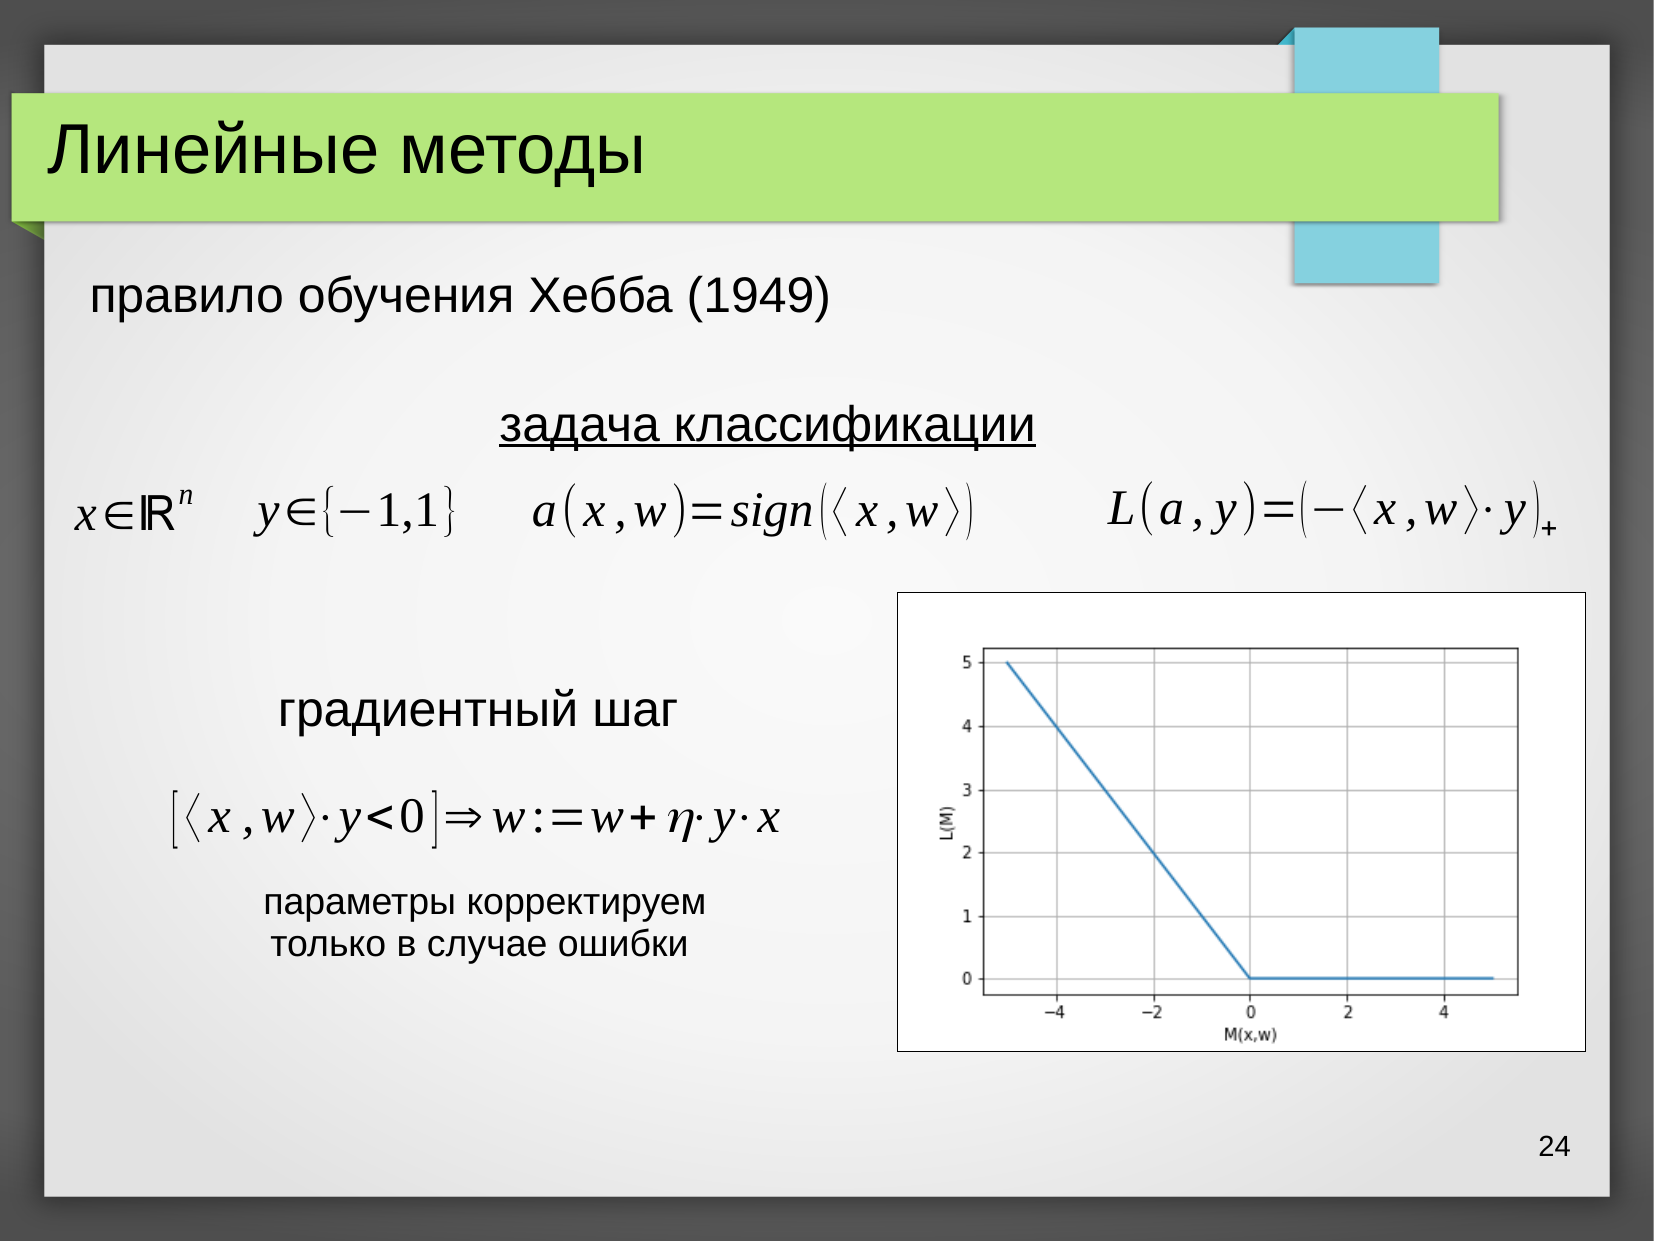

# Линейные методы
правило обучения Хебба (1949)
задача классификации
градиентный шаг
параметры корректируем
только в случае ошибки
24